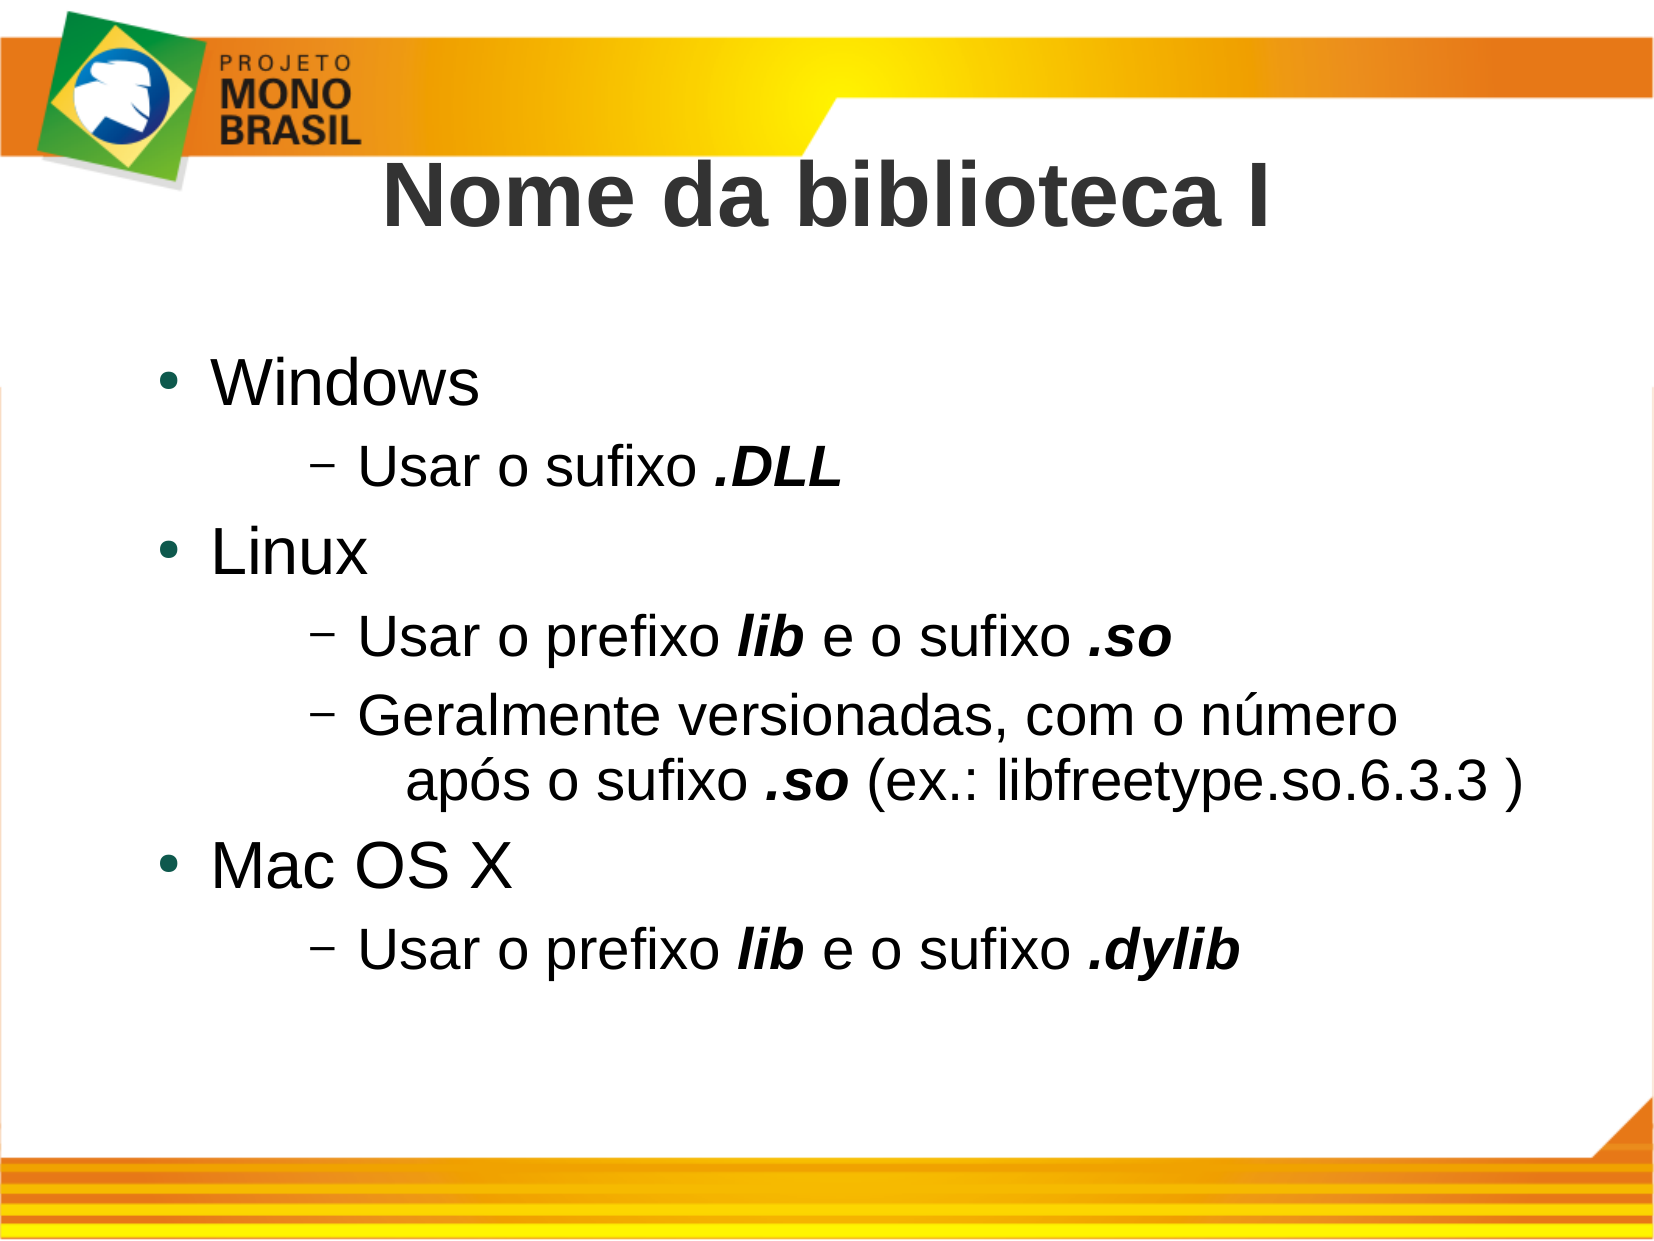

# Nome da biblioteca I
Windows
Usar o sufixo .DLL
Linux
Usar o prefixo lib e o sufixo .so
Geralmente versionadas, com o número após o sufixo .so (ex.: libfreetype.so.6.3.3 )
Mac OS X
Usar o prefixo lib e o sufixo .dylib